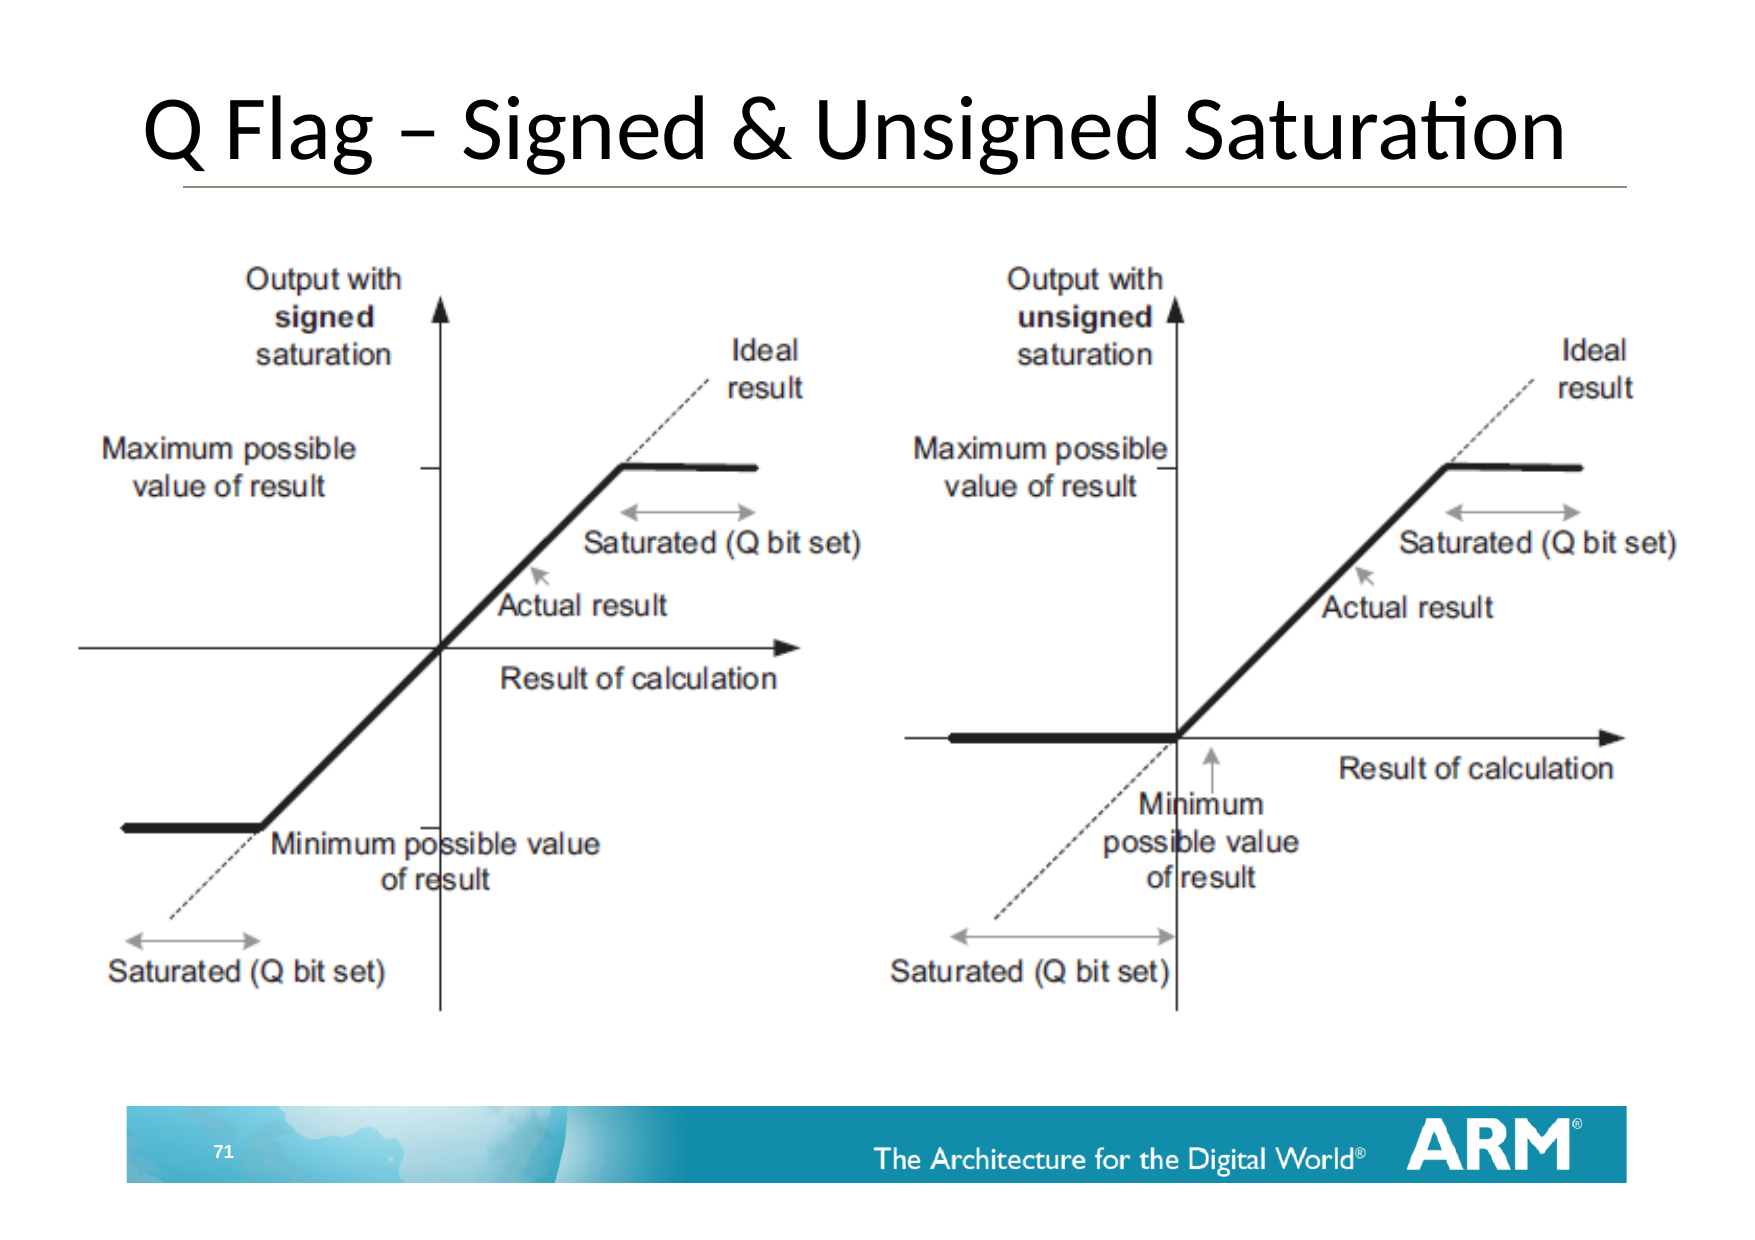

# Q Flag – Signed & Unsigned Saturation